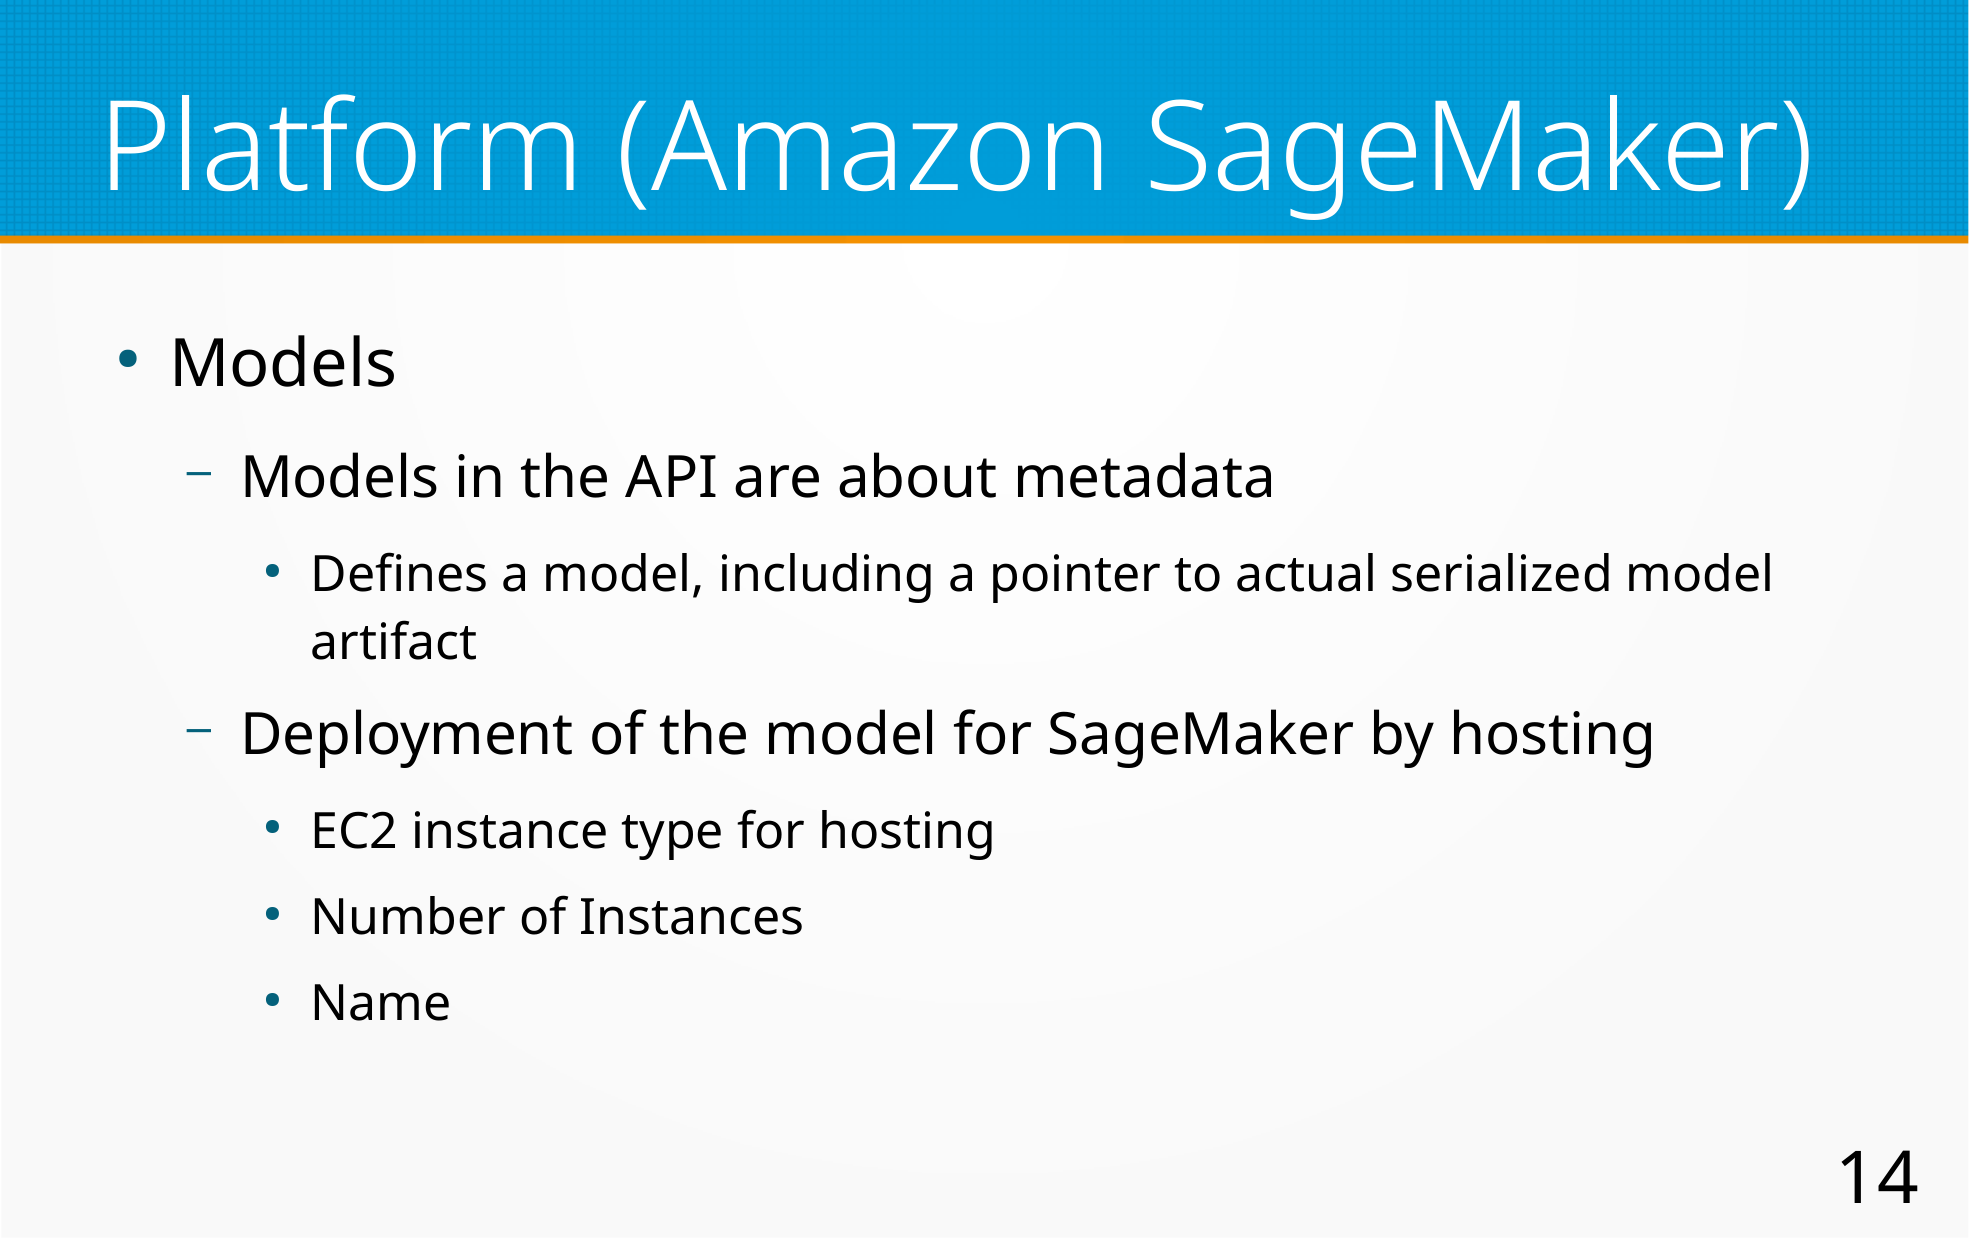

# Platform (Amazon SageMaker)
Models
Models in the API are about metadata
Defines a model, including a pointer to actual serialized model artifact
Deployment of the model for SageMaker by hosting
EC2 instance type for hosting
Number of Instances
Name
14